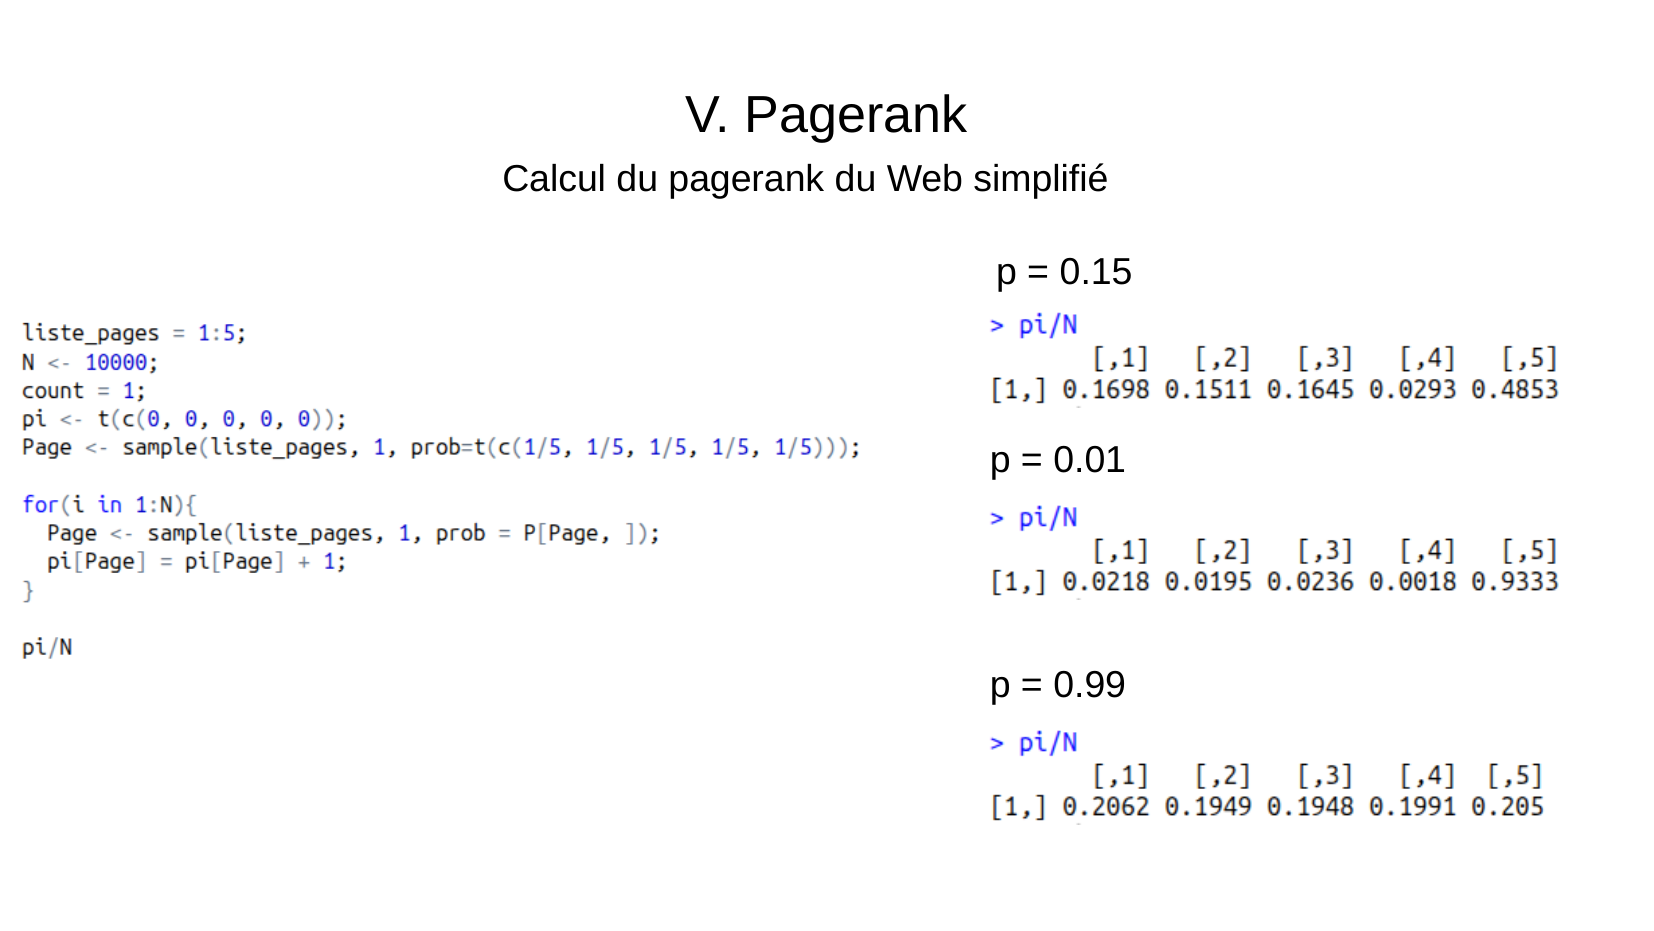

# V. Pagerank
Calcul du pagerank du Web simplifié
p = 0.15
p = 0.01
p = 0.99